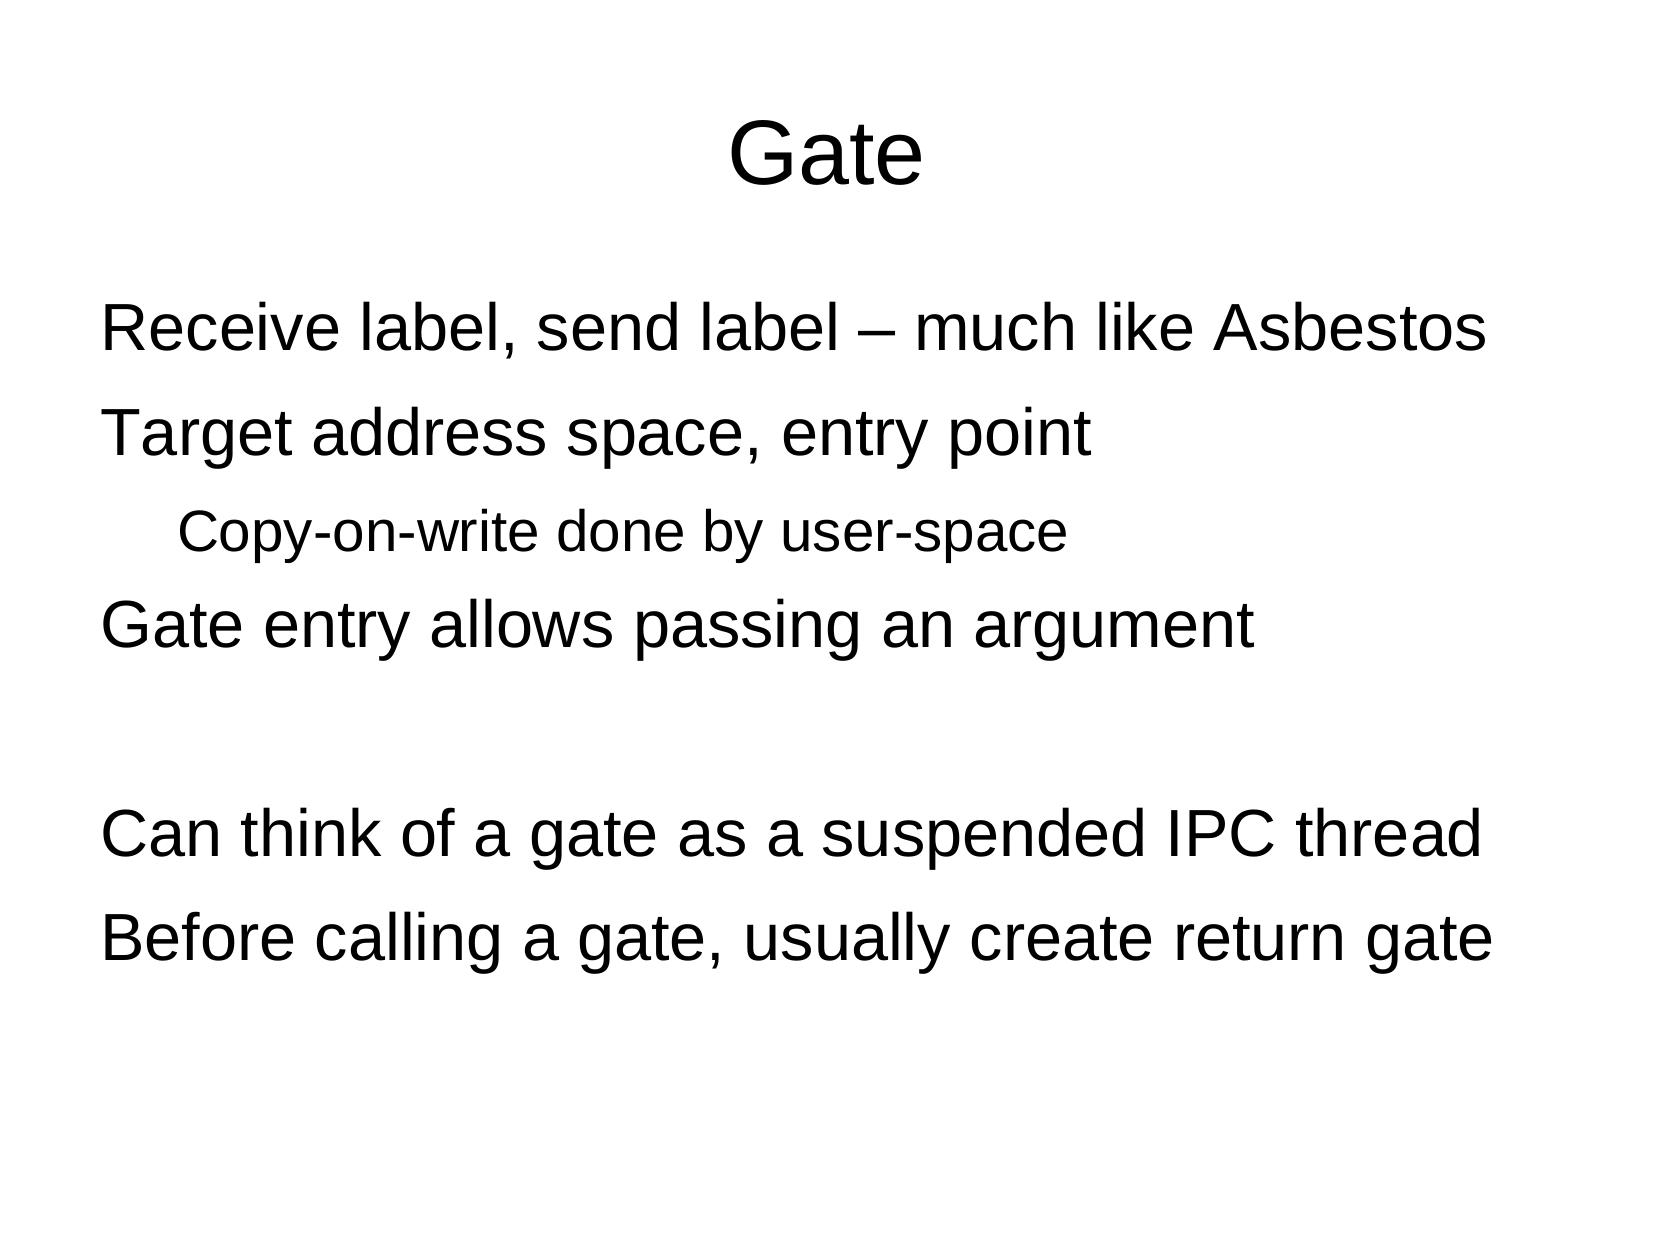

# Gate
Receive label, send label – much like Asbestos
Target address space, entry point
Copy-on-write done by user-space
Gate entry allows passing an argument
Can think of a gate as a suspended IPC thread
Before calling a gate, usually create return gate